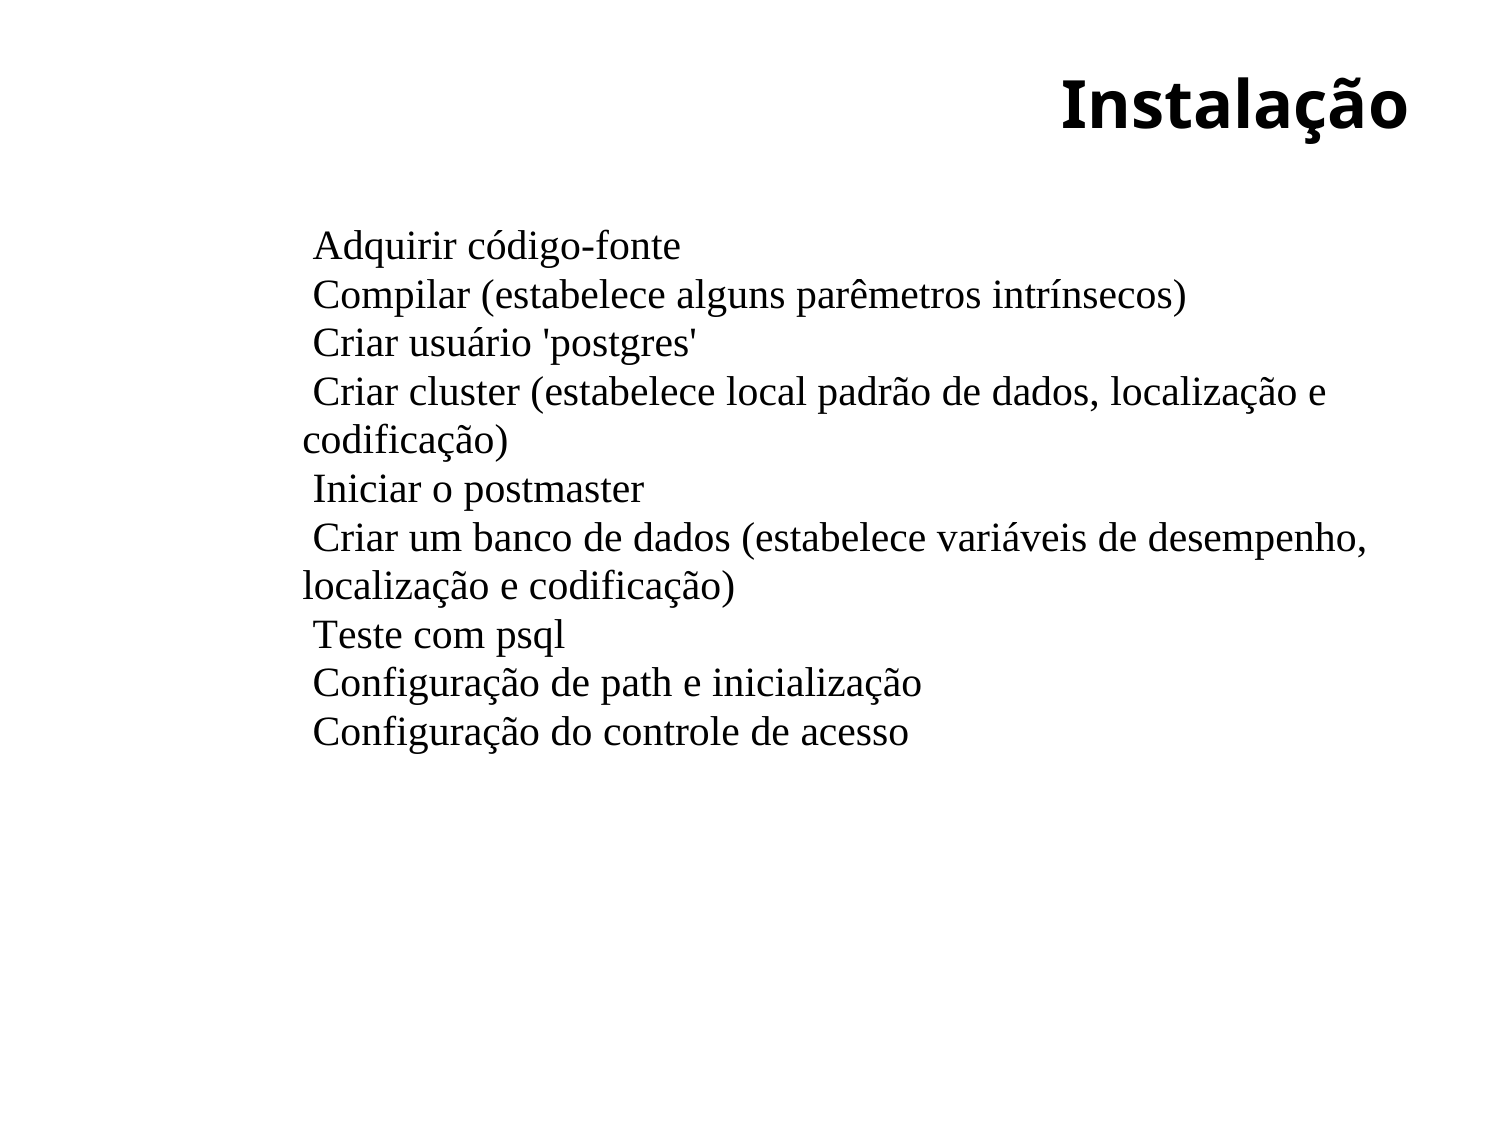

Instalação
 Adquirir código-fonte
 Compilar (estabelece alguns parêmetros intrínsecos)
 Criar usuário 'postgres'
 Criar cluster (estabelece local padrão de dados, localização e codificação)
 Iniciar o postmaster
 Criar um banco de dados (estabelece variáveis de desempenho, localização e codificação)
 Teste com psql
 Configuração de path e inicialização
 Configuração do controle de acesso